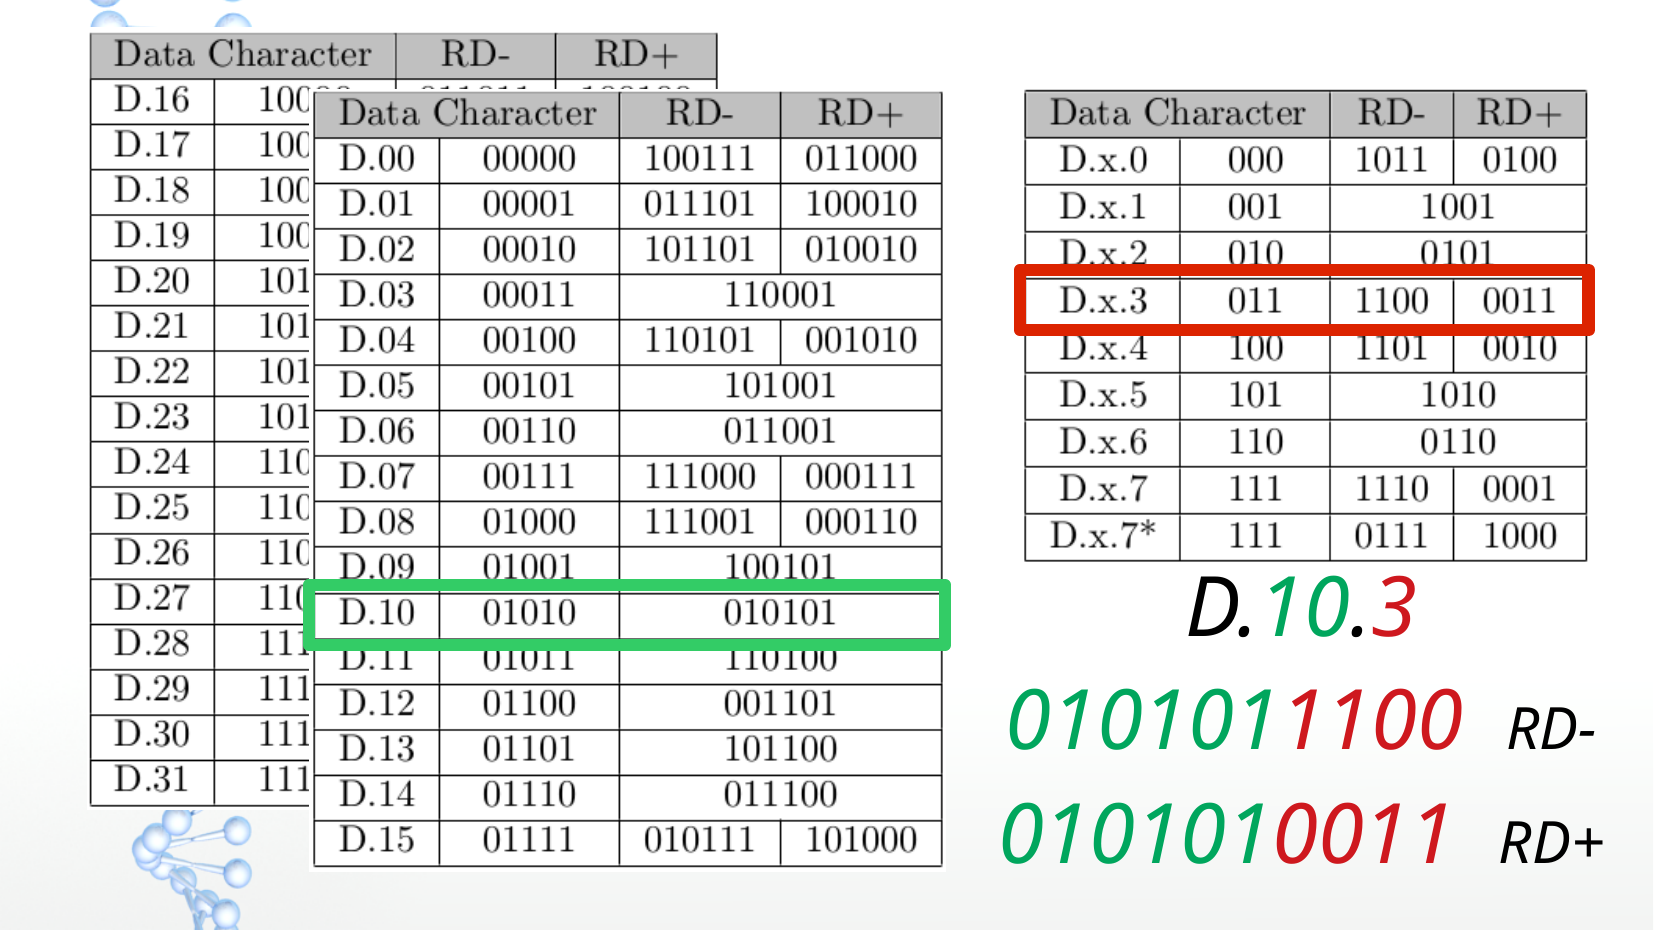

#
D.10.3
0101011100 RD-
0101010011 RD+
25